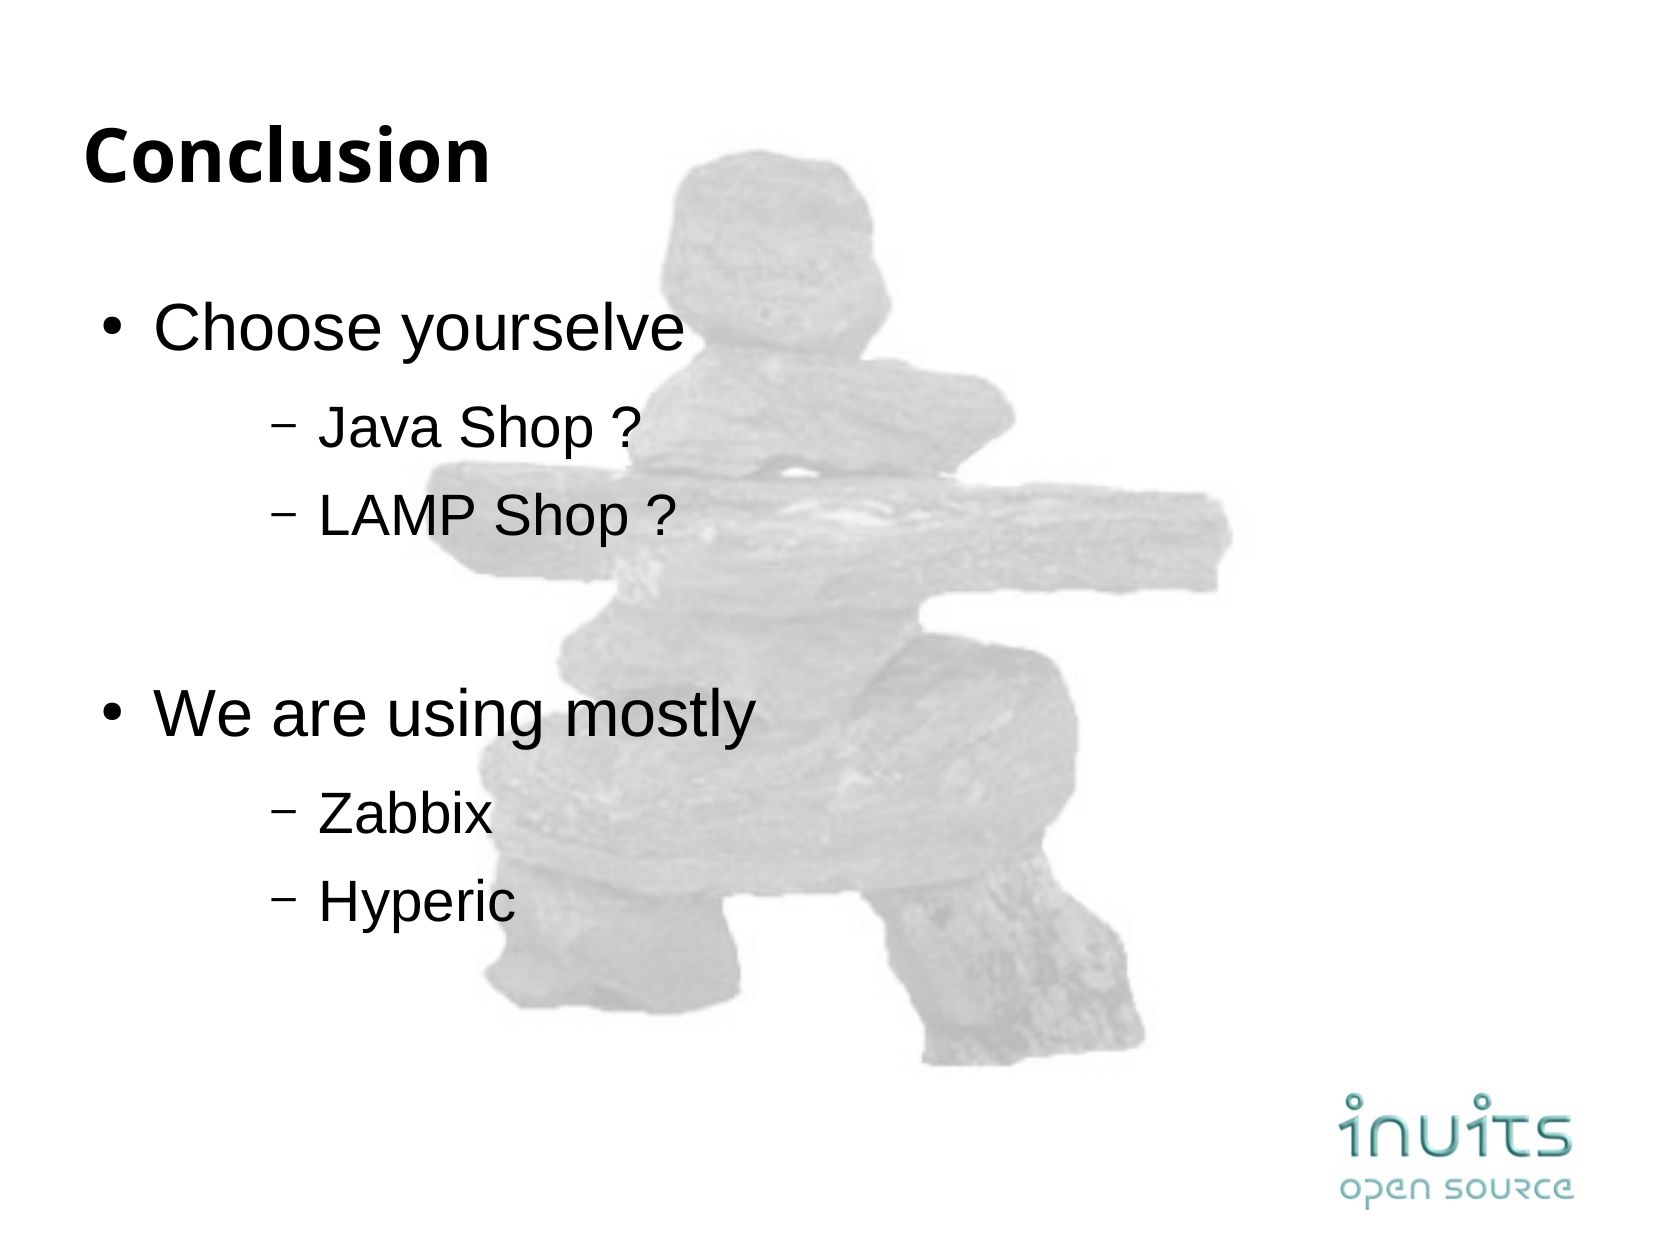

# Conclusion
Choose yourselve
Java Shop ?
LAMP Shop ?
We are using mostly
Zabbix
Hyperic
53